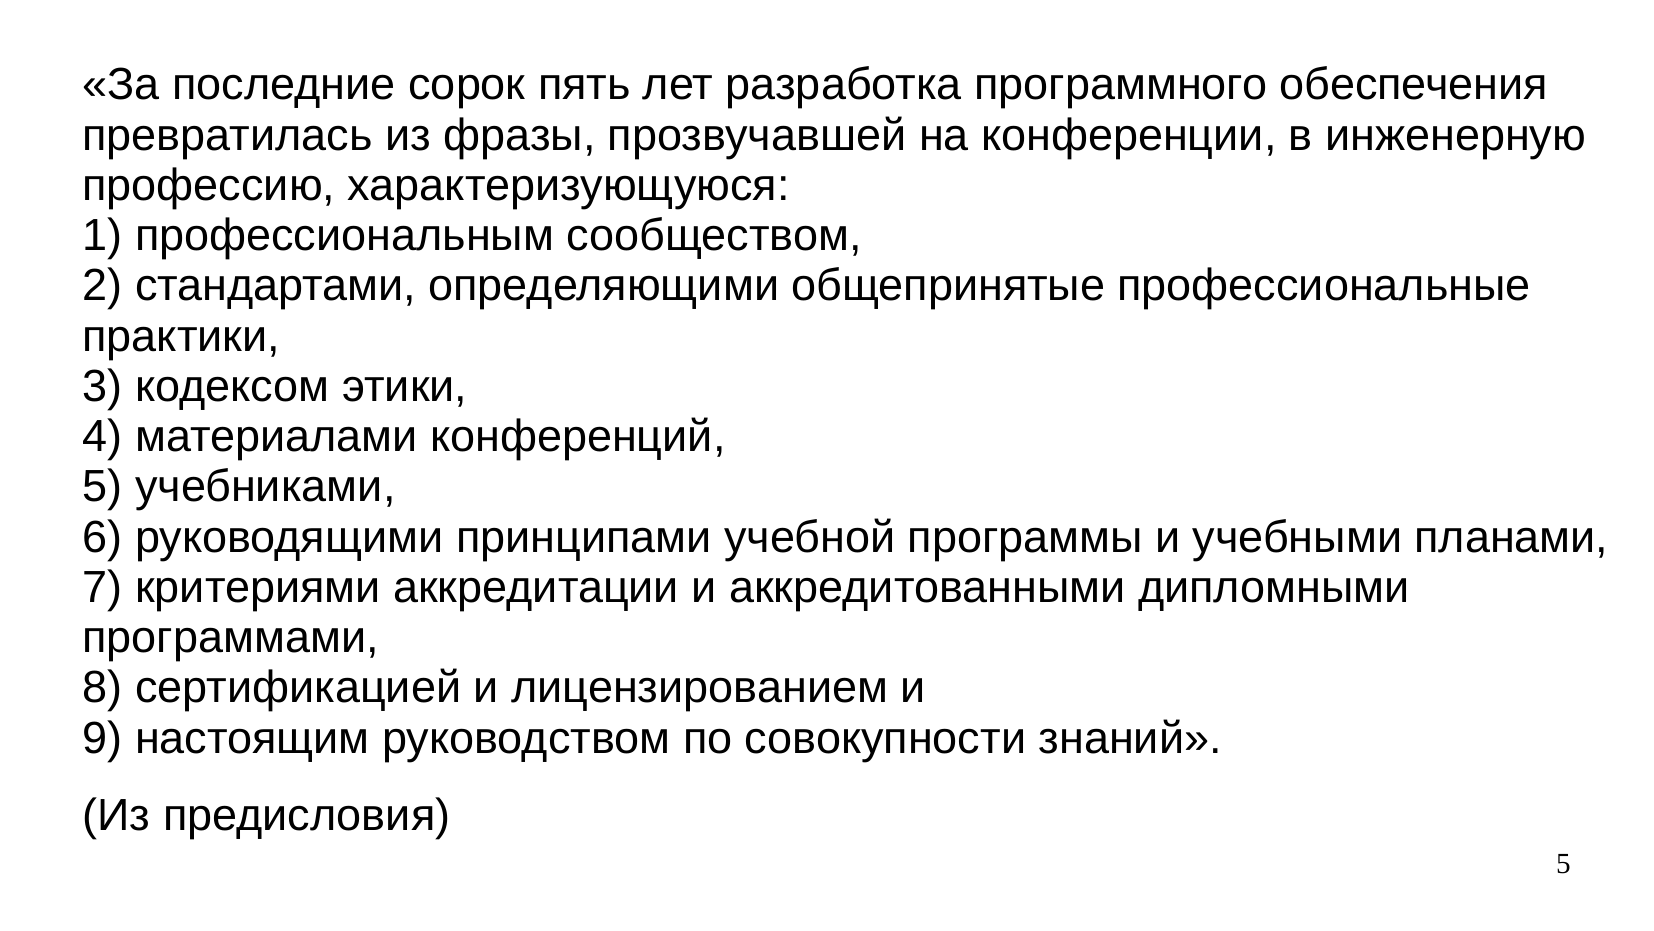

# «За последние сорок пять лет разработка программного обеспечения превратилась из фразы, прозвучавшей на конференции, в инженерную профессию, характеризующуюся: 1) профессиональным сообществом, 2) стандартами, определяющими общепринятые профессиональные практики, 3) кодексом этики, 4) материалами конференций, 5) учебниками, 6) руководящими принципами учебной программы и учебными планами, 7) критериями аккредитации и аккредитованными дипломными программами, 8) сертификацией и лицензированием и 9) настоящим руководством по совокупности знаний».
(Из предисловия)
5